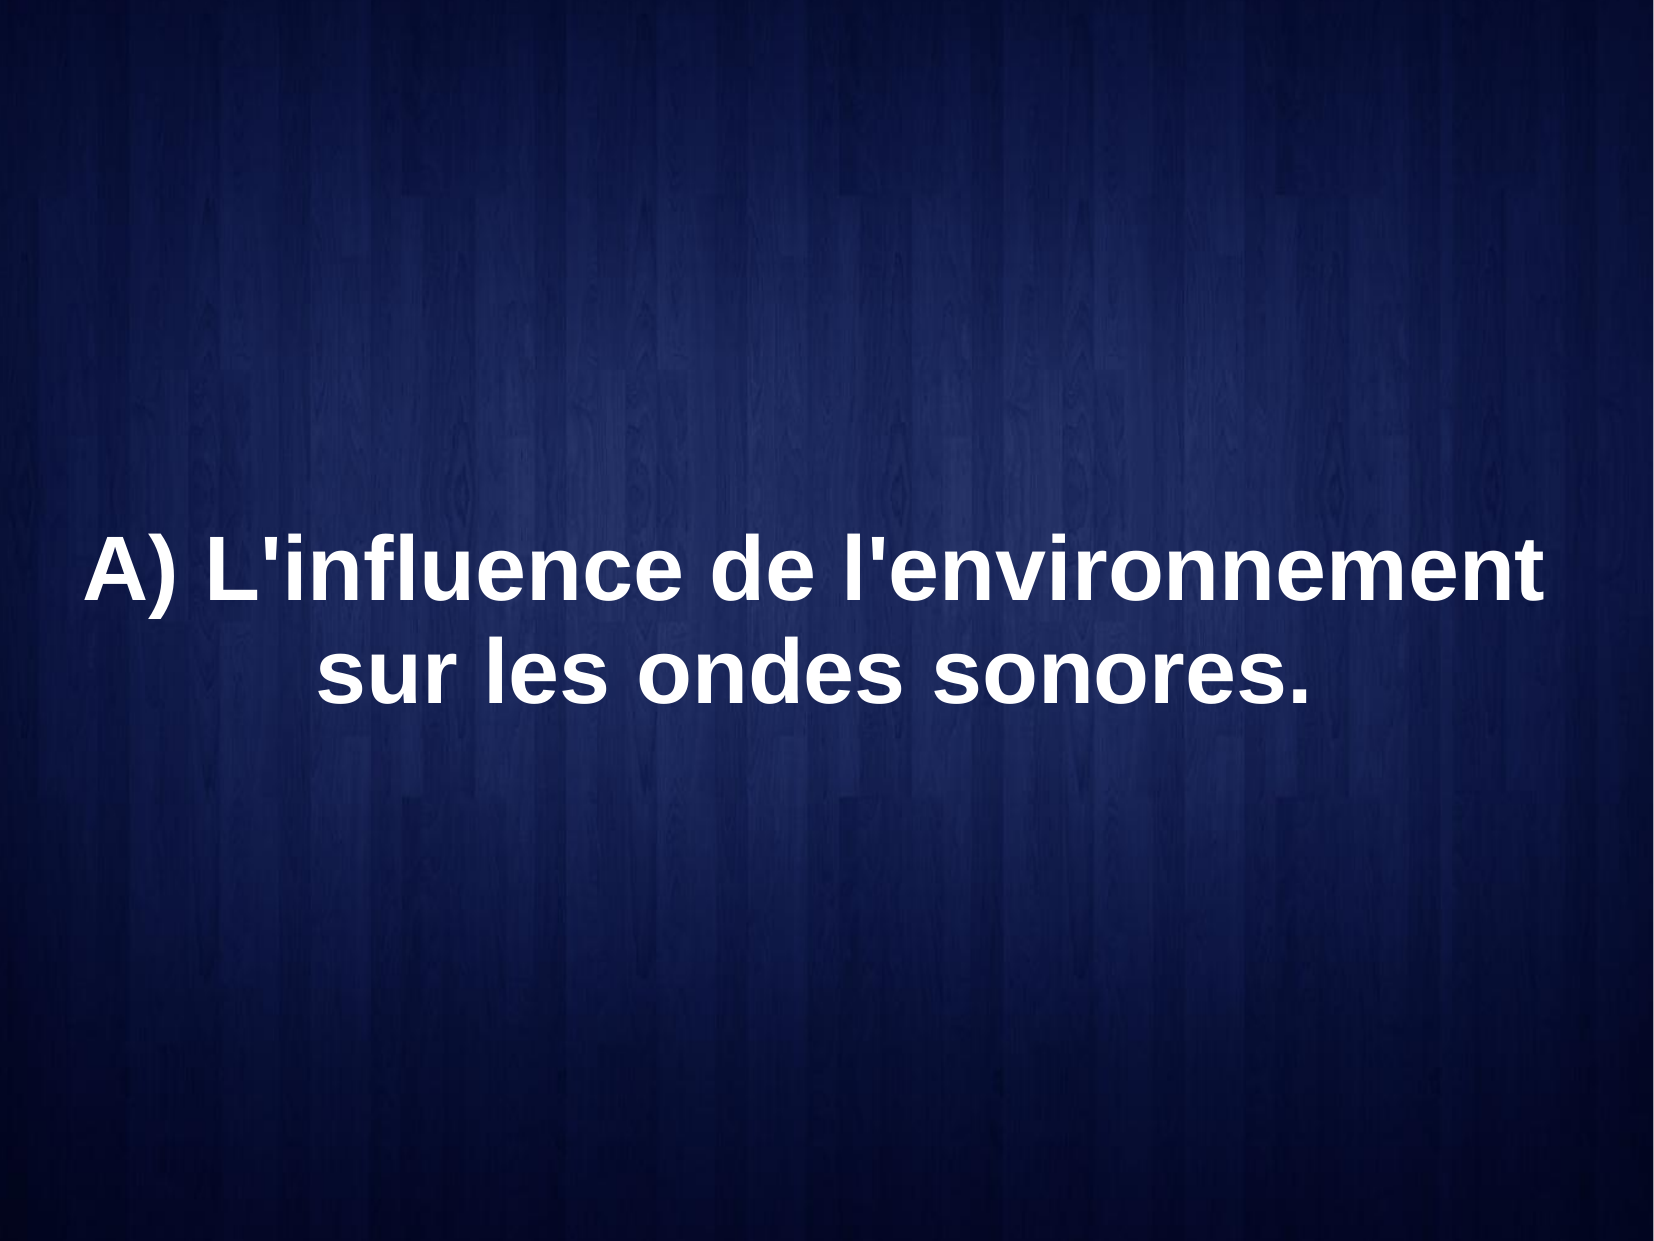

# A) L'influence de l'environnement sur les ondes sonores.